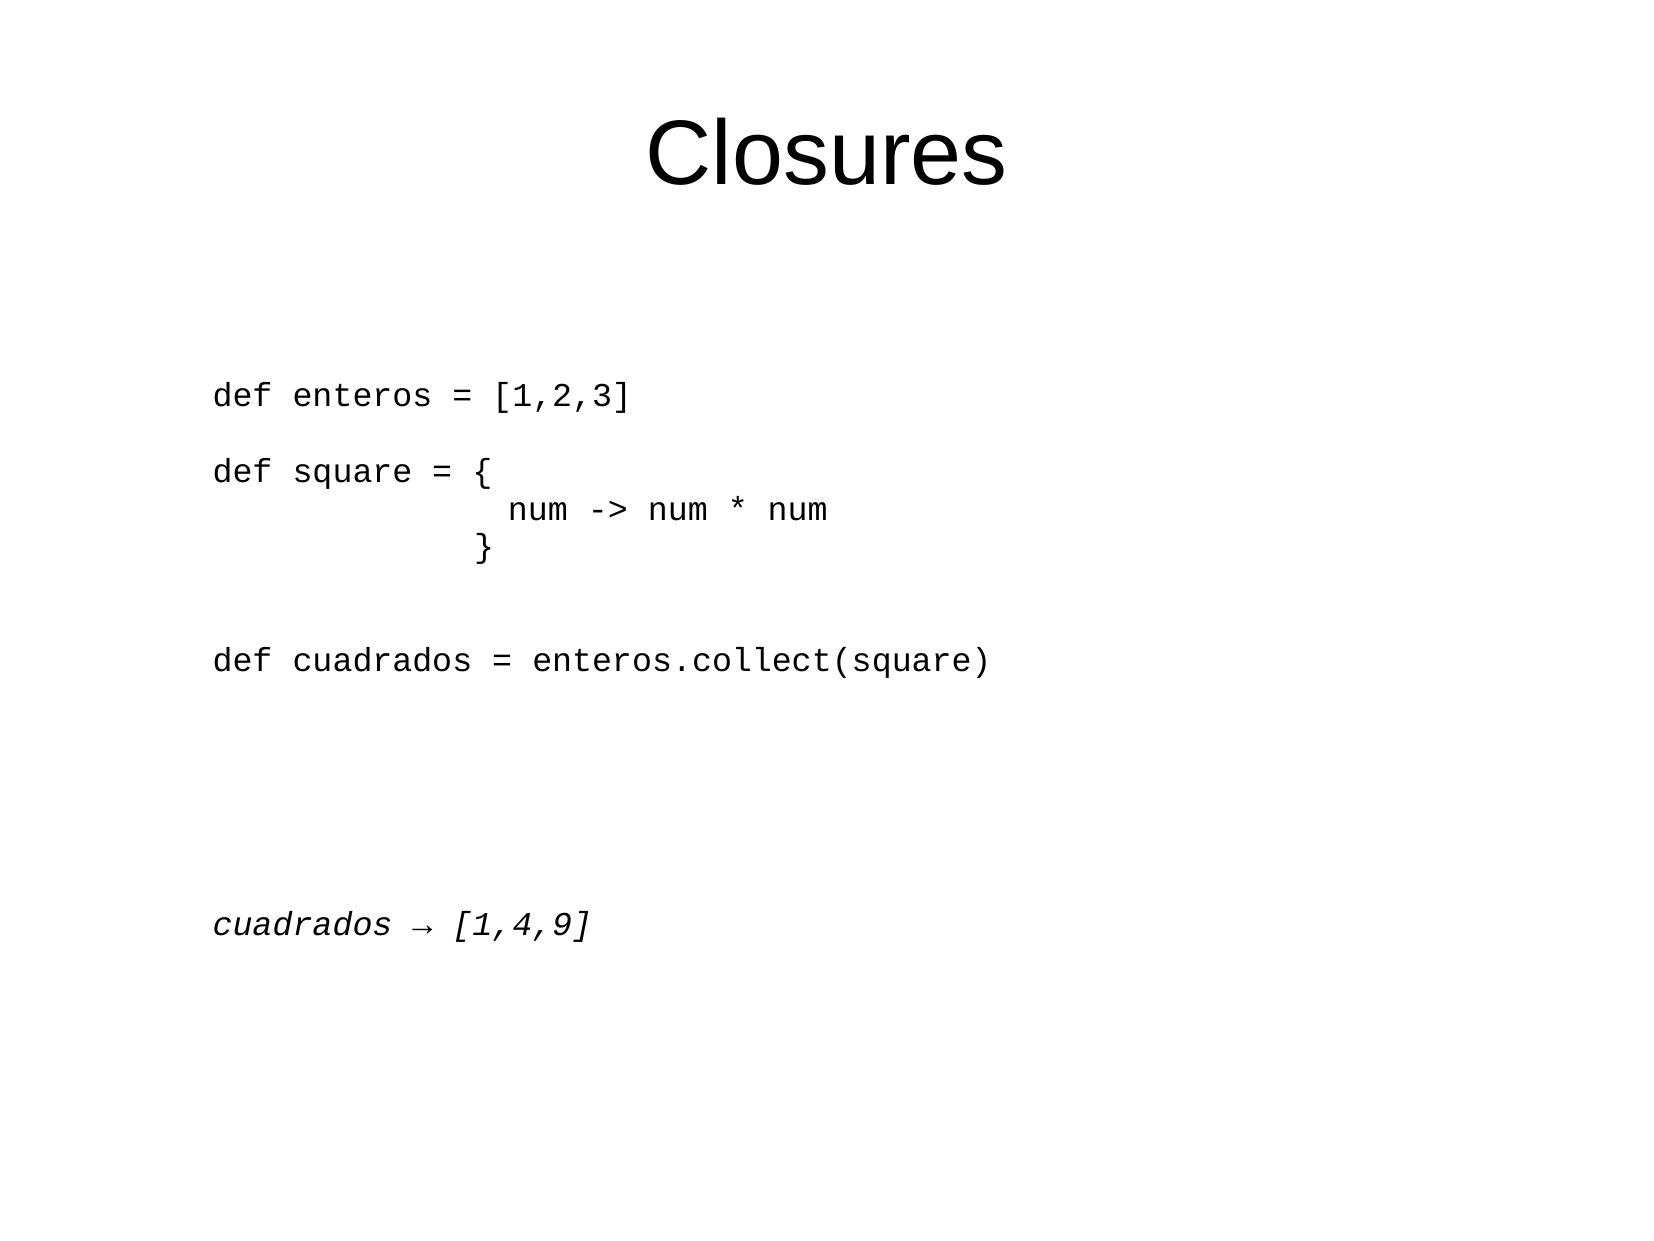

# Closures
def enteros = [1,2,3]
def square = {
				num -> num * num
			 }
def cuadrados = enteros.collect(square)
cuadrados → [1,4,9]